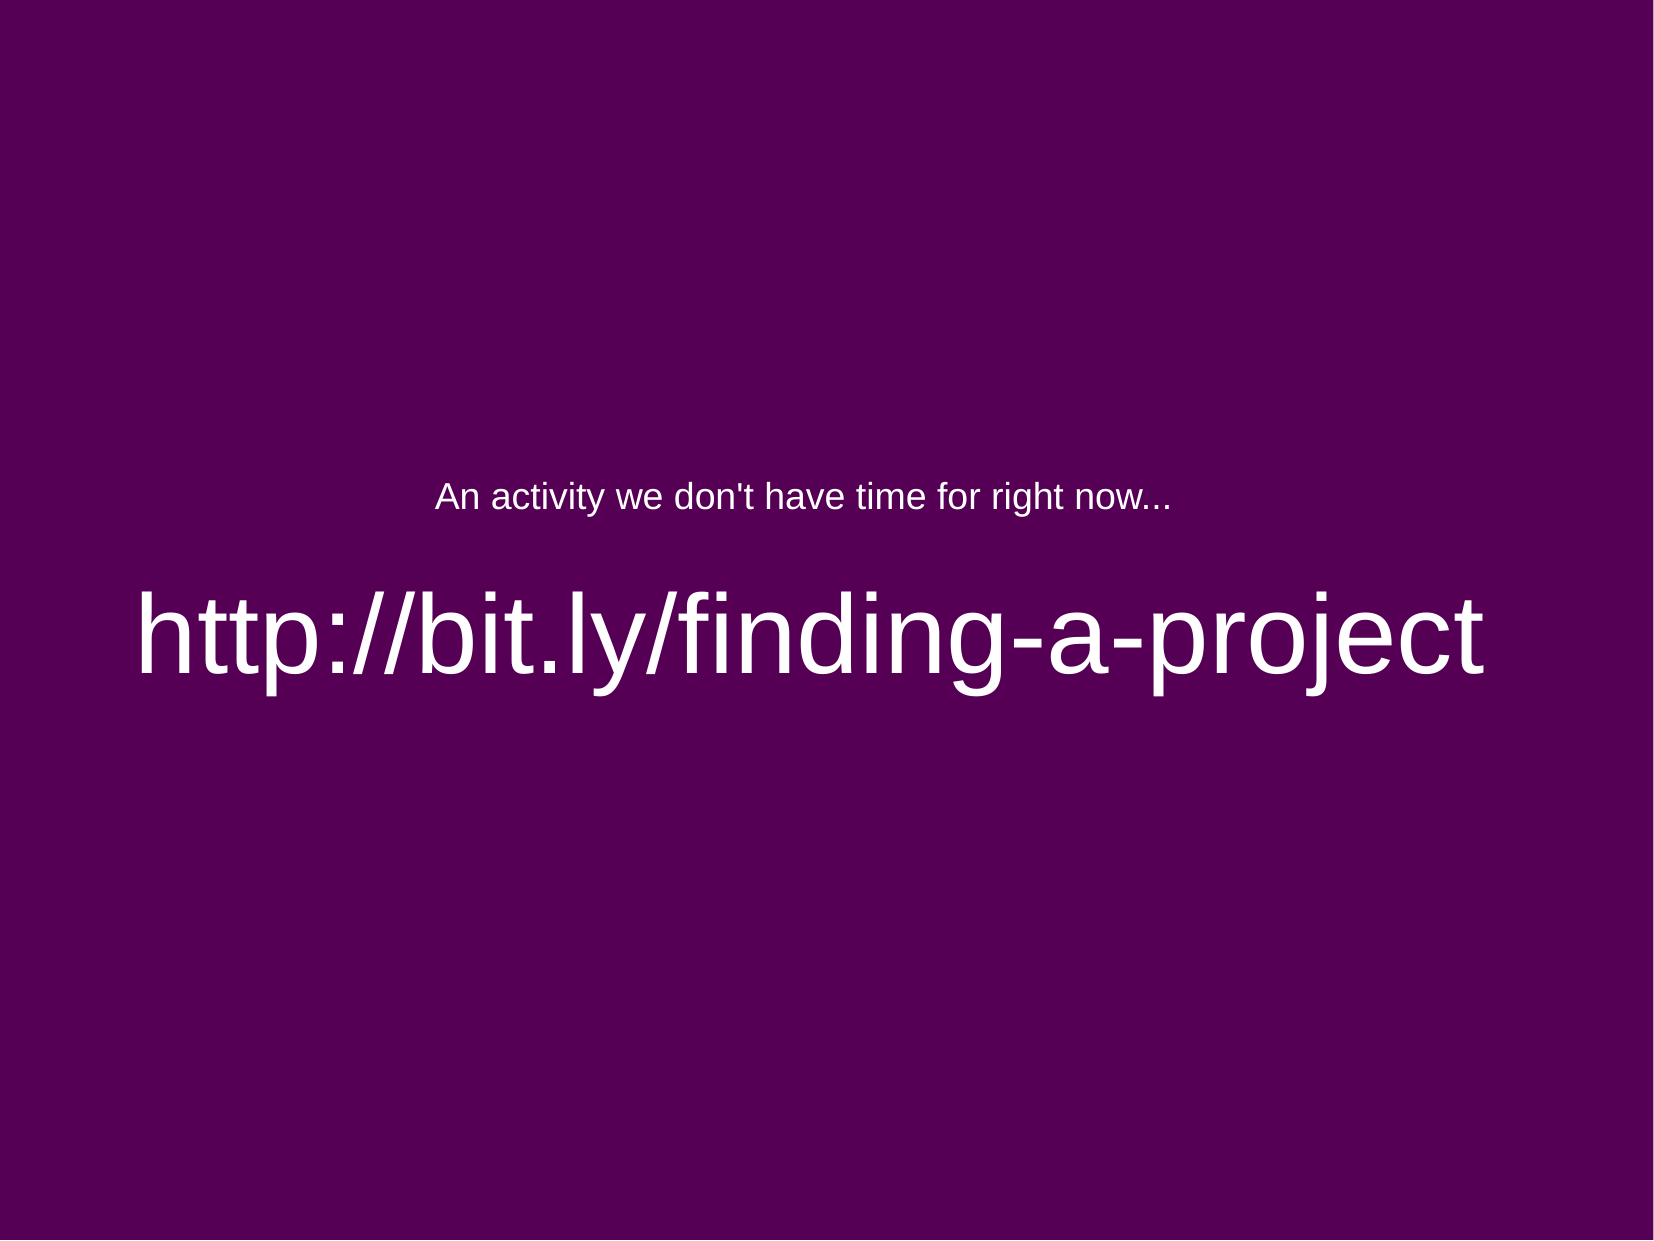

An activity we don't have time for right now...
http://bit.ly/finding-a-project